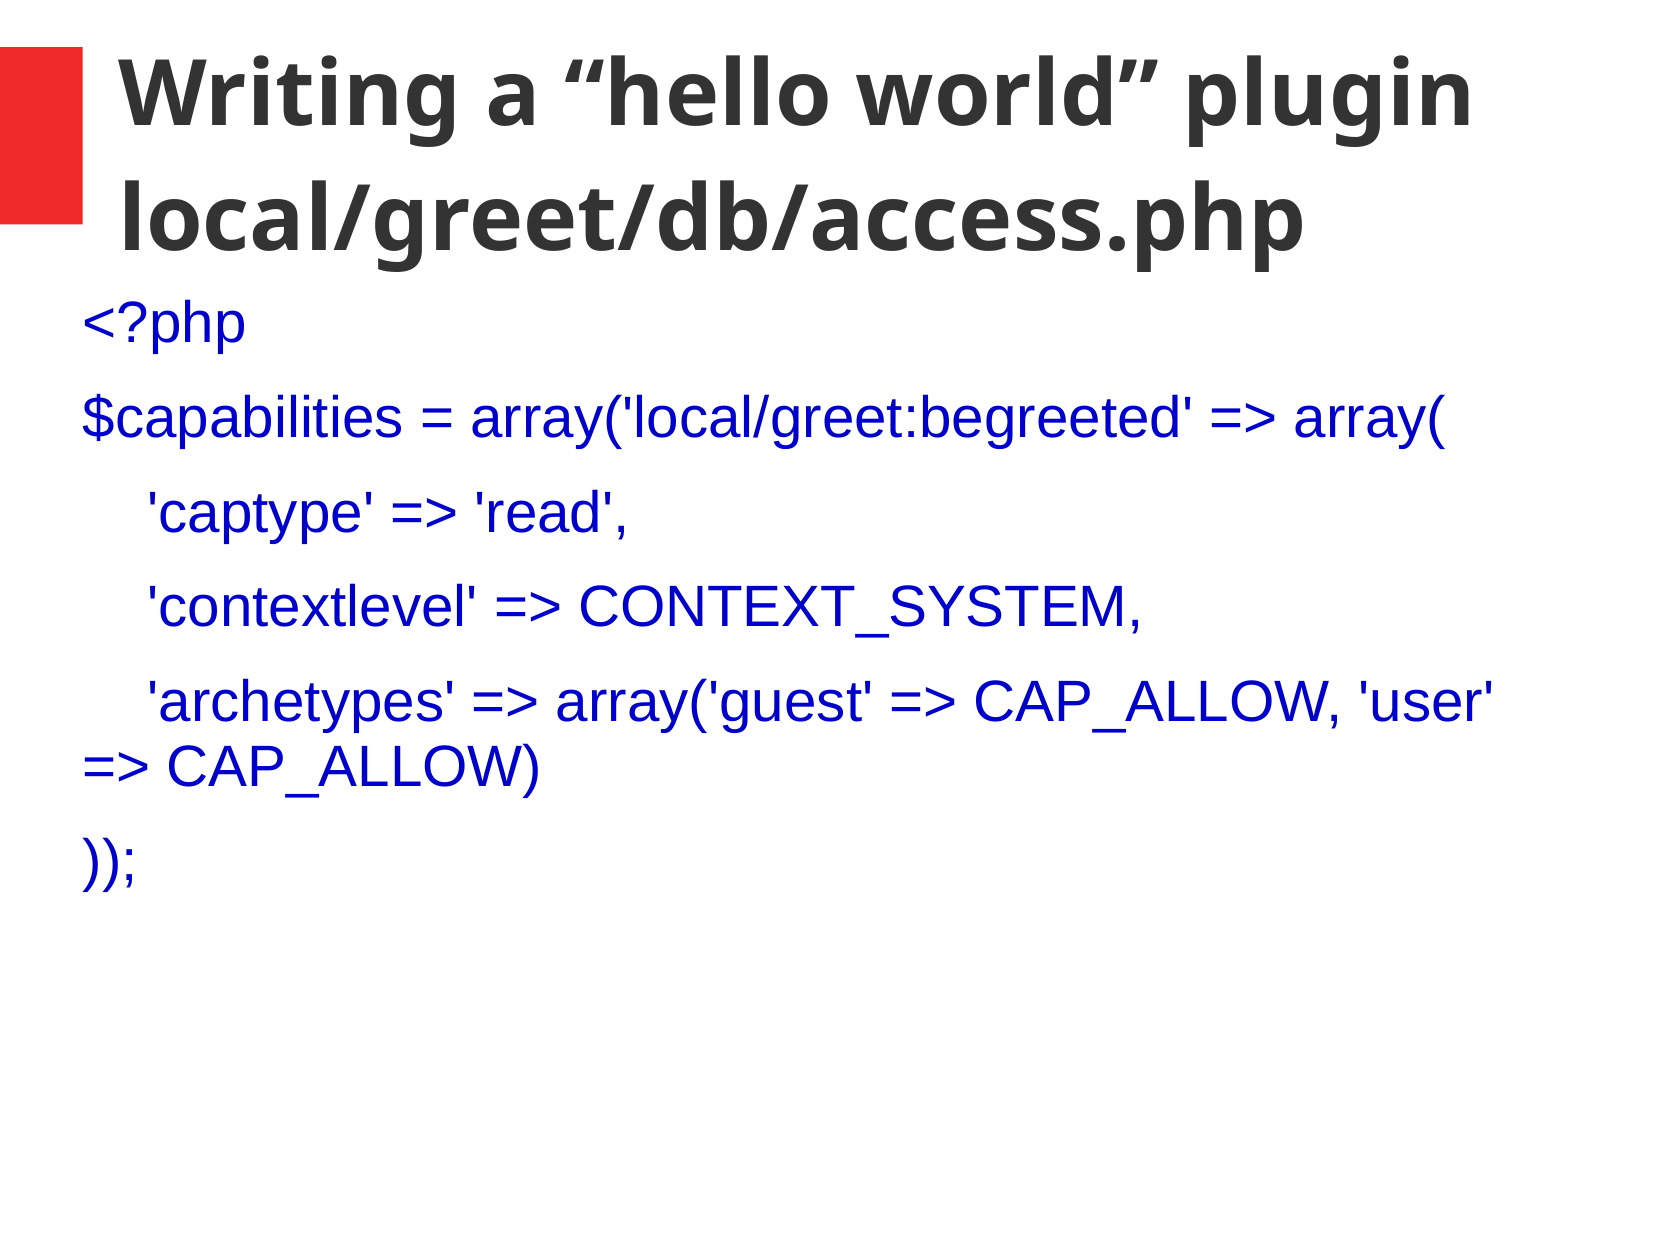

# Writing a “hello world” plugin local/greet/db/access.php
<?php
$capabilities = array('local/greet:begreeted' => array(
 'captype' => 'read',
 'contextlevel' => CONTEXT_SYSTEM,
 'archetypes' => array('guest' => CAP_ALLOW, 'user' => CAP_ALLOW)
));